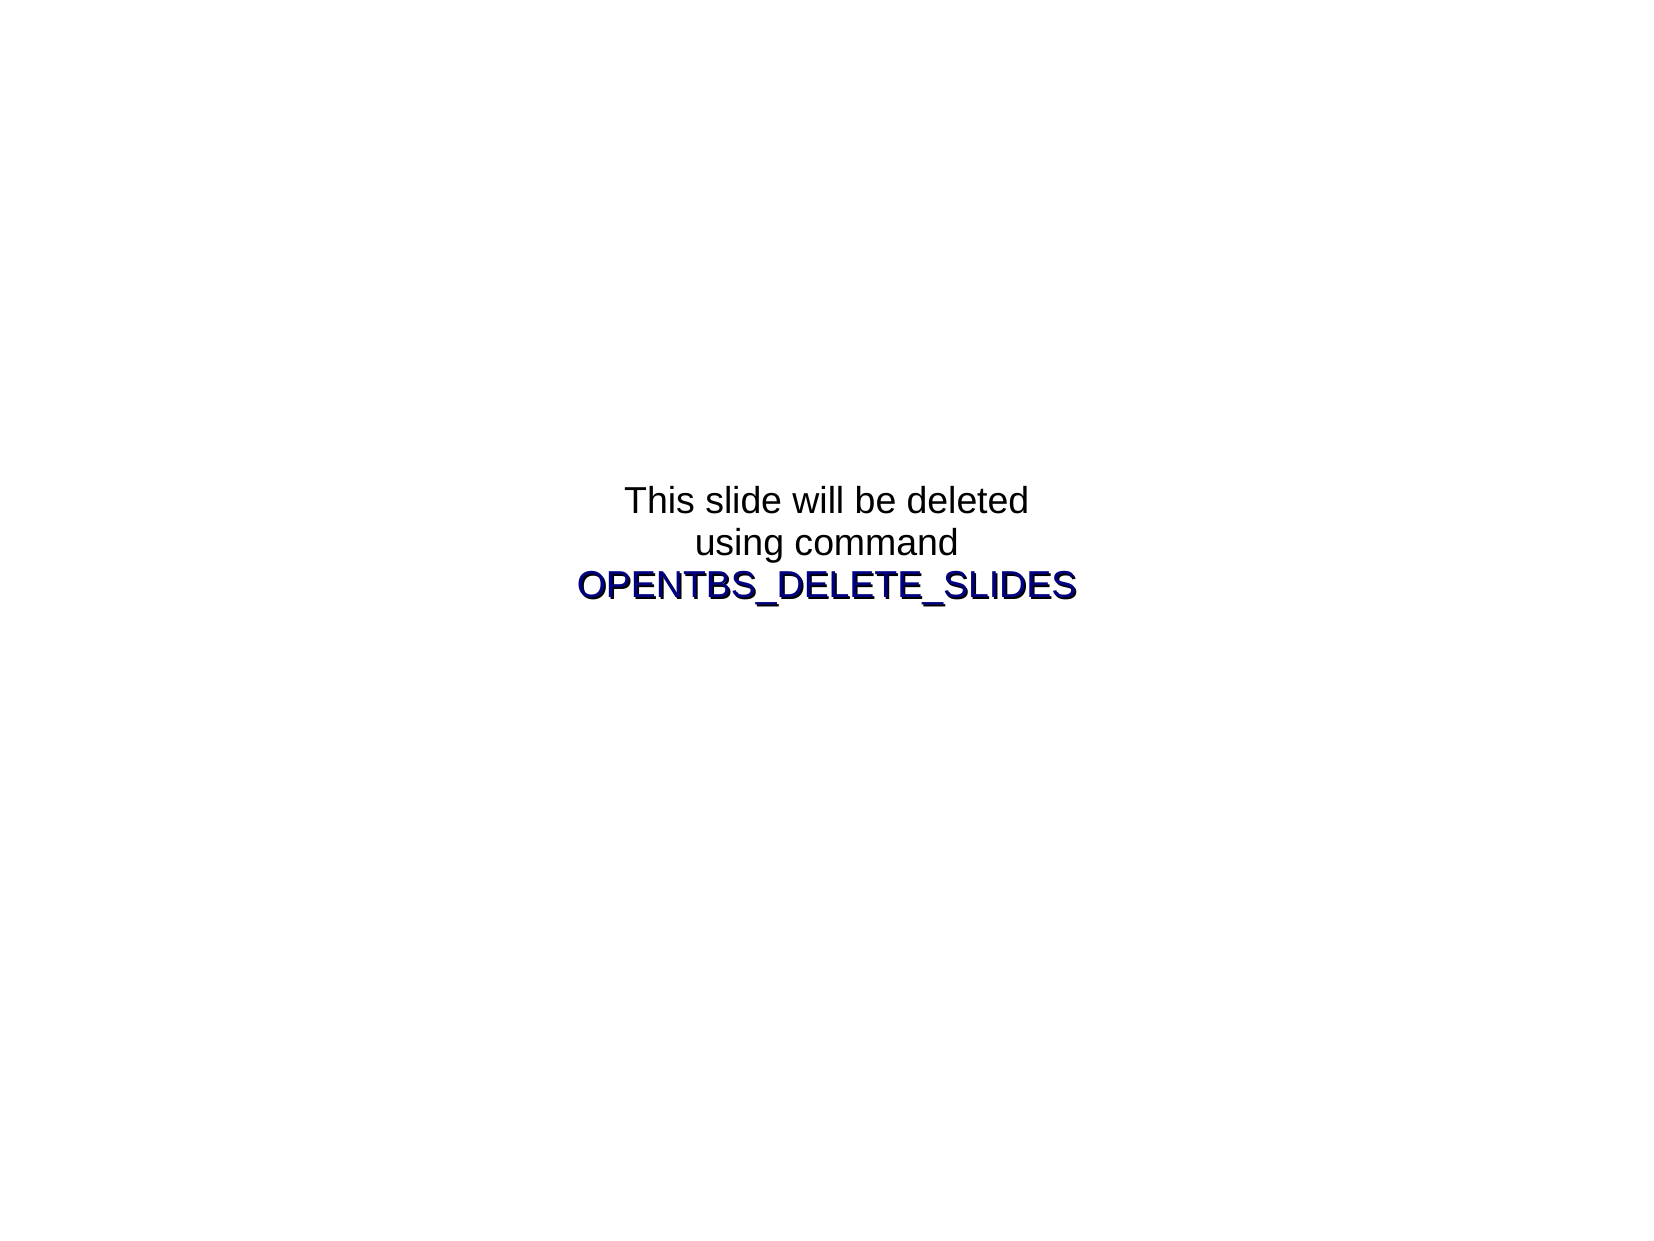

This slide will be deleted
using command
OPENTBS_DELETE_SLIDES